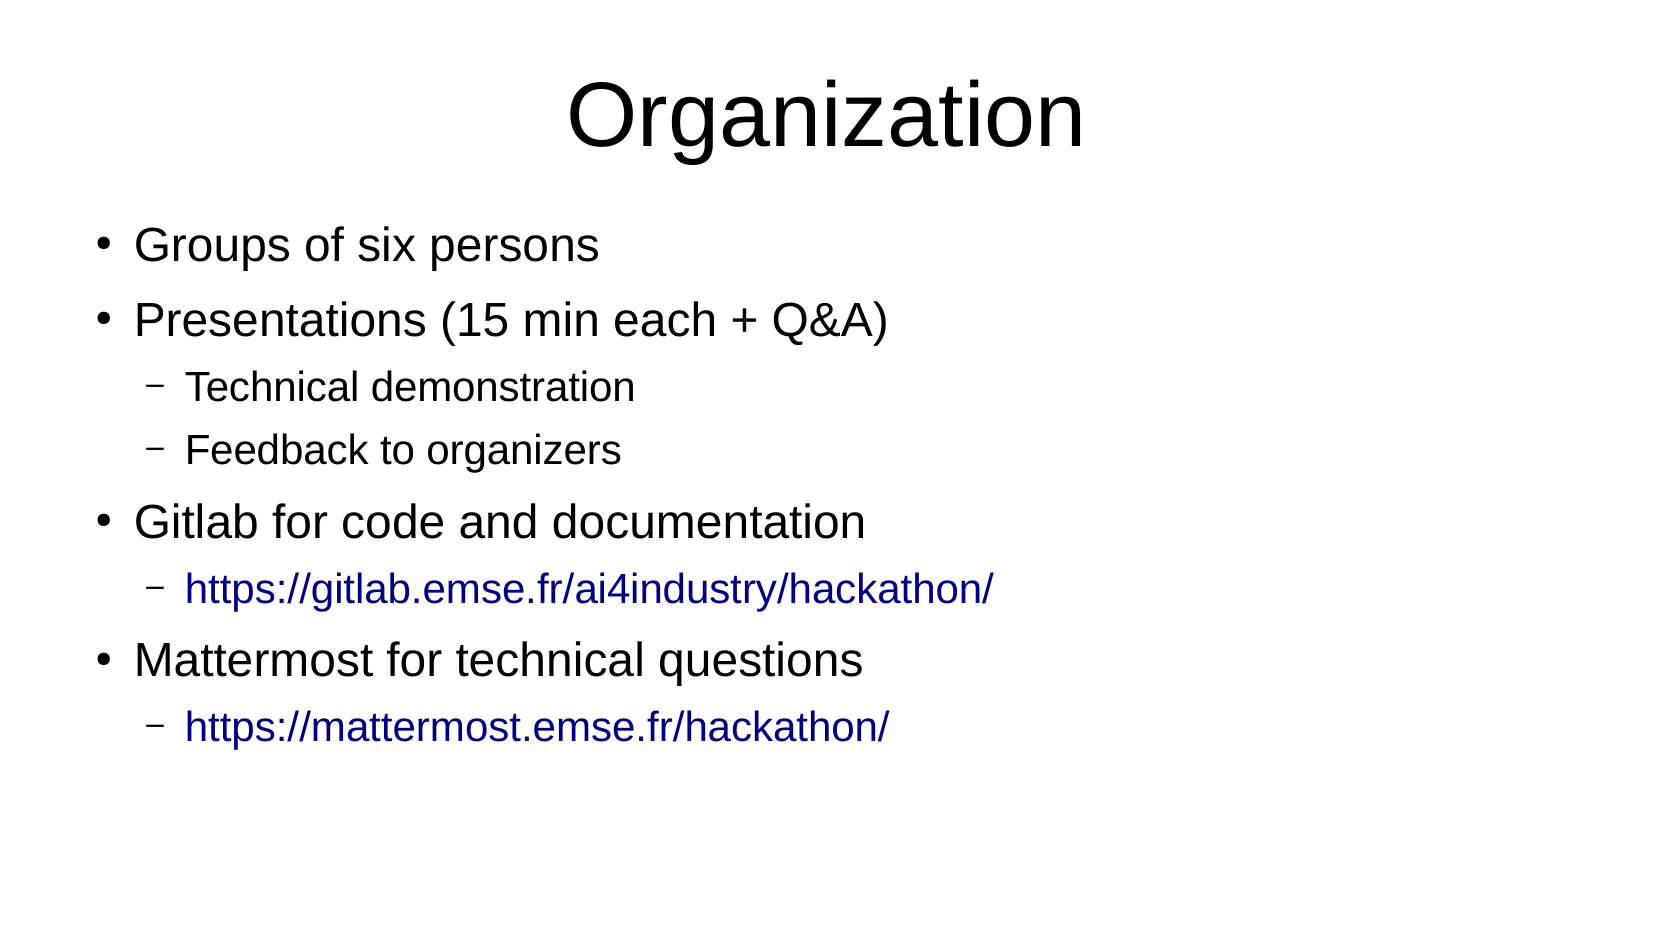

# Organization
Groups of six persons
Presentations (15 min each + Q&A)
Technical demonstration
Feedback to organizers
Gitlab for code and documentation
https://gitlab.emse.fr/ai4industry/hackathon/
Mattermost for technical questions
https://mattermost.emse.fr/hackathon/